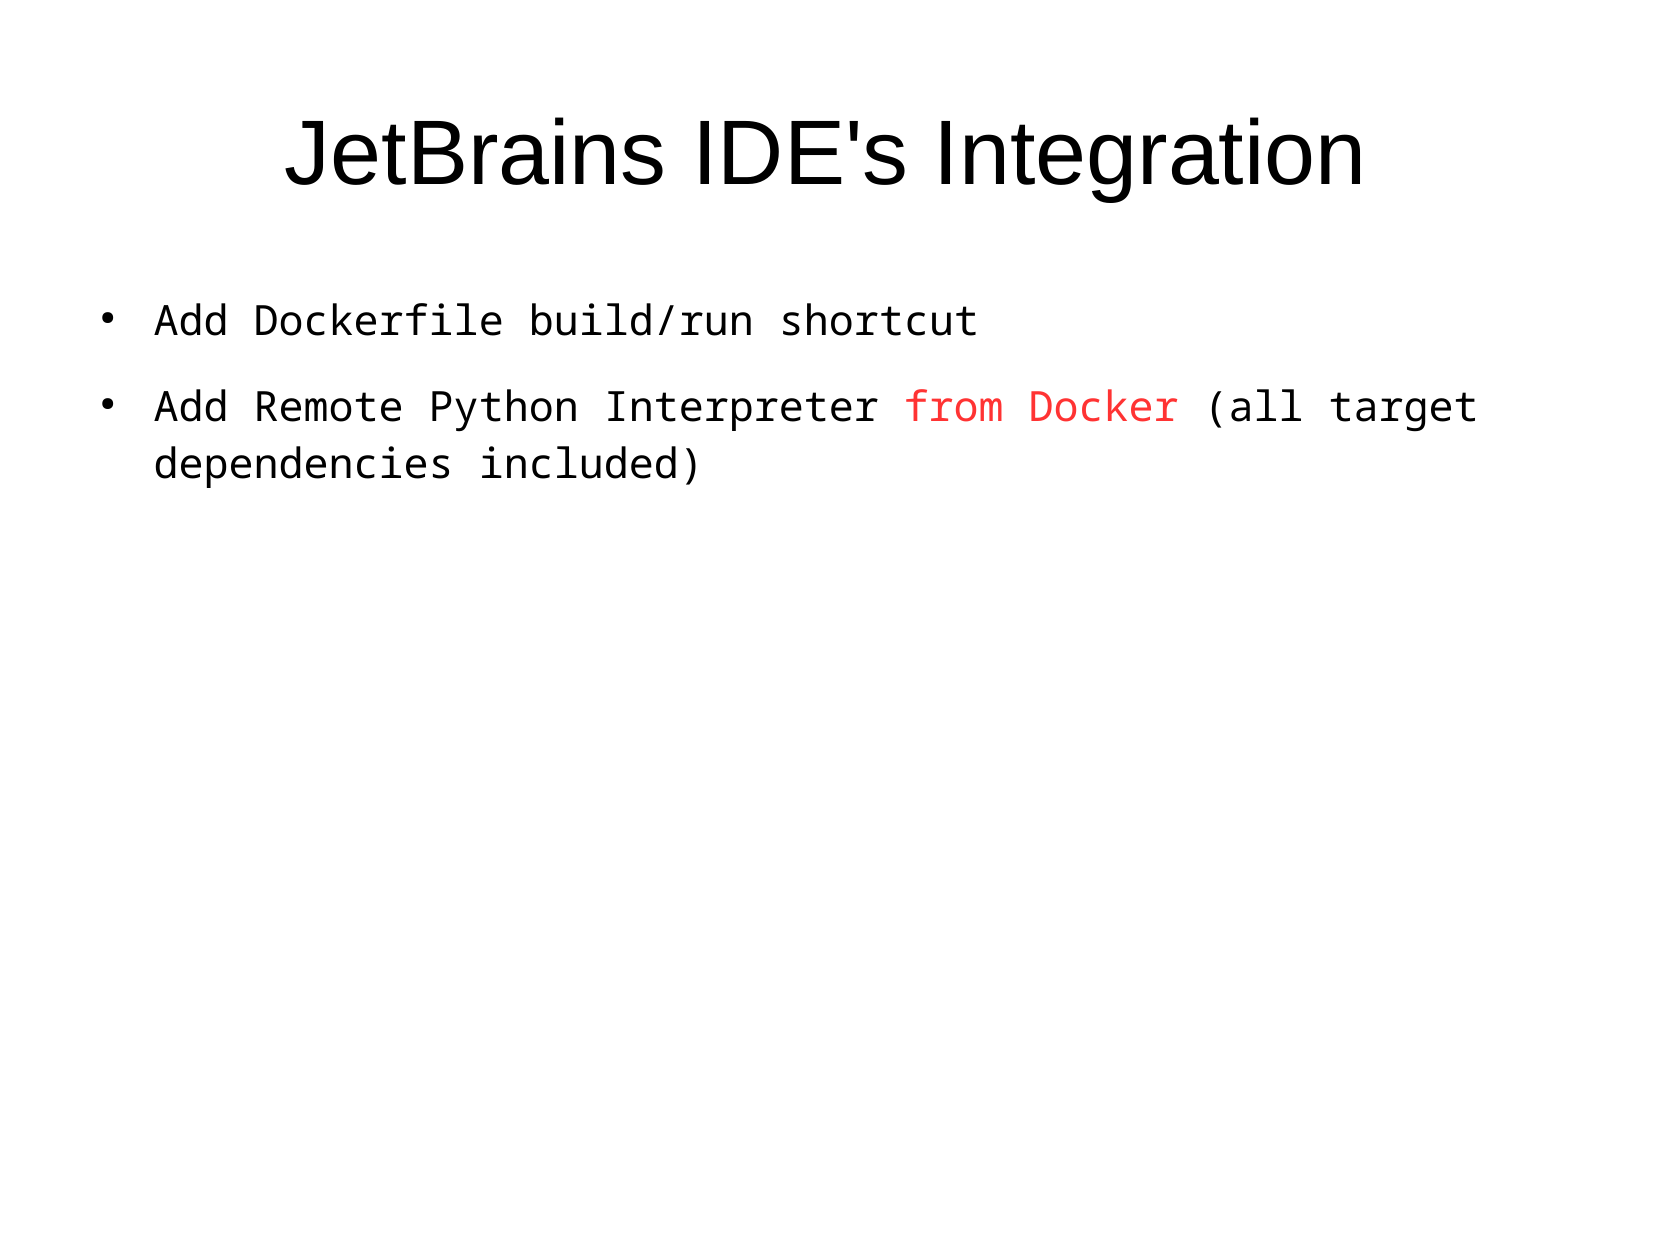

# JetBrains IDE's Integration
Add Dockerfile build/run shortcut
Add Remote Python Interpreter from Docker (all target dependencies included)